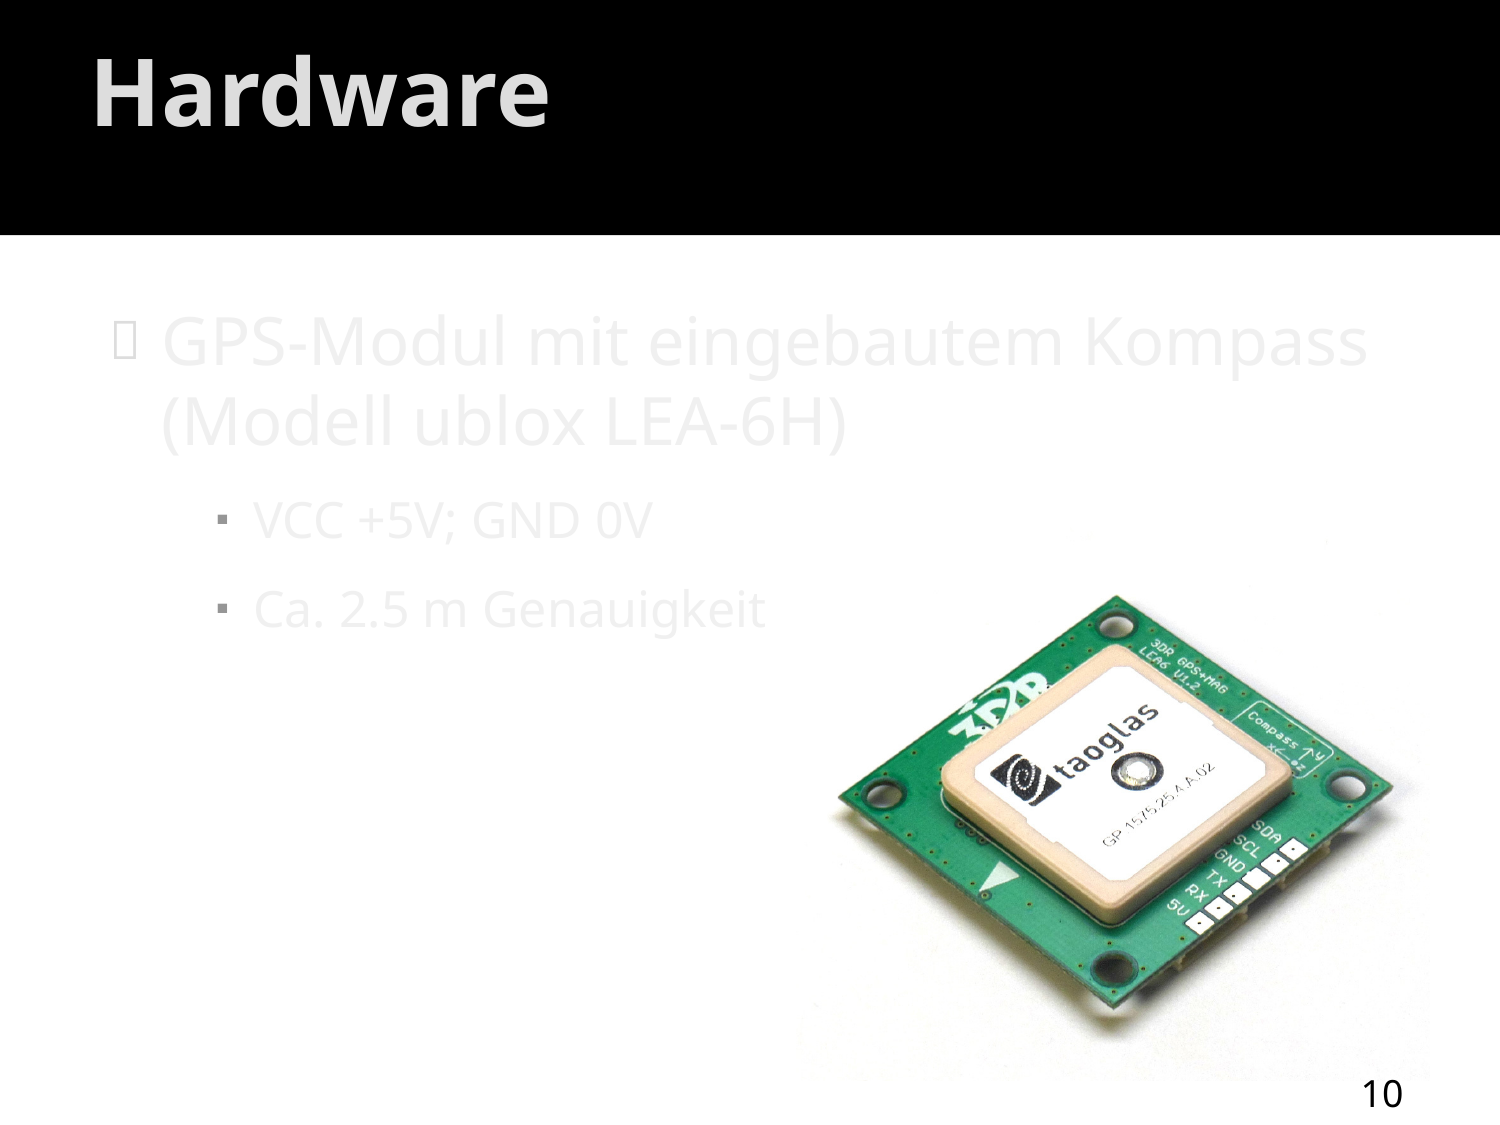

# Hardware
GPS-Modul mit eingebautem Kompass (Modell ublox LEA-6H)
VCC +5V; GND 0V
Ca. 2.5 m Genauigkeit